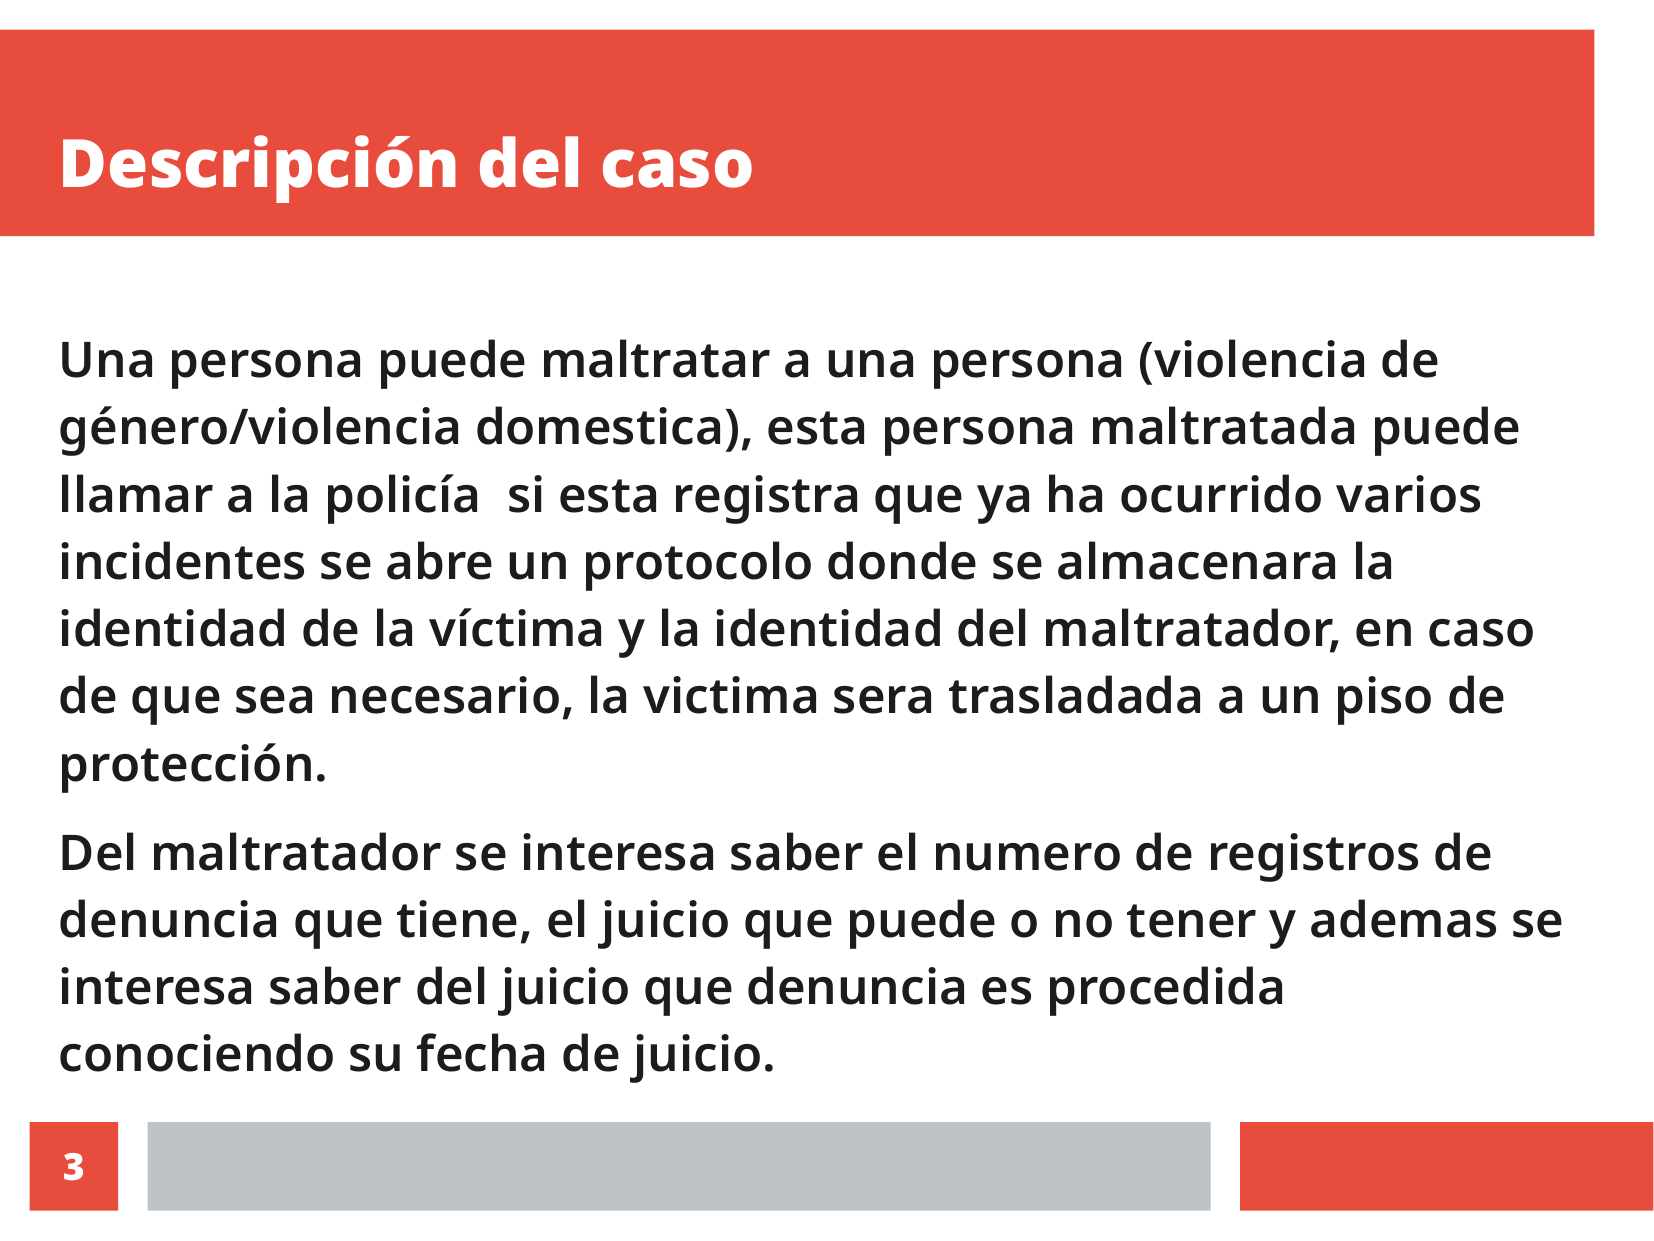

# Descripción del caso
Una persona puede maltratar a una persona (violencia de género/violencia domestica), esta persona maltratada puede llamar a la policía si esta registra que ya ha ocurrido varios incidentes se abre un protocolo donde se almacenara la identidad de la víctima y la identidad del maltratador, en caso de que sea necesario, la victima sera trasladada a un piso de protección.
Del maltratador se interesa saber el numero de registros de denuncia que tiene, el juicio que puede o no tener y ademas se interesa saber del juicio que denuncia es procedida conociendo su fecha de juicio.
3